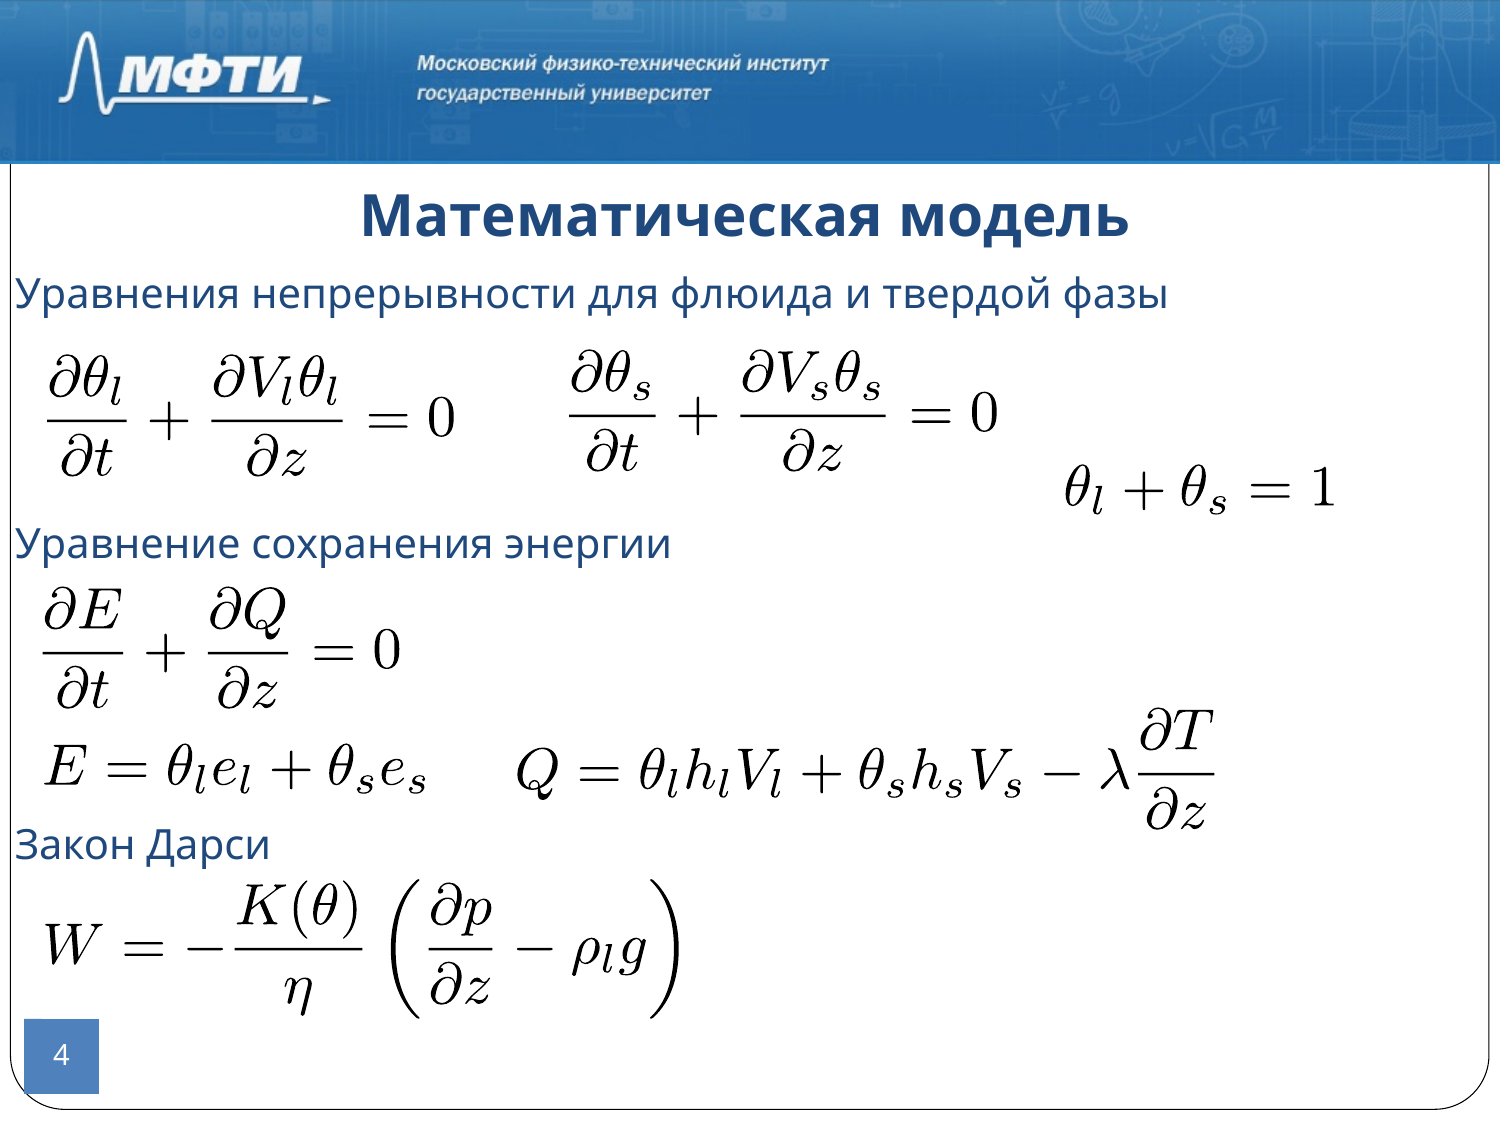

Математическая модель
Уравнения непрерывности для флюида и твердой фазы
Уравнение сохранения энергии
Закон Дарси